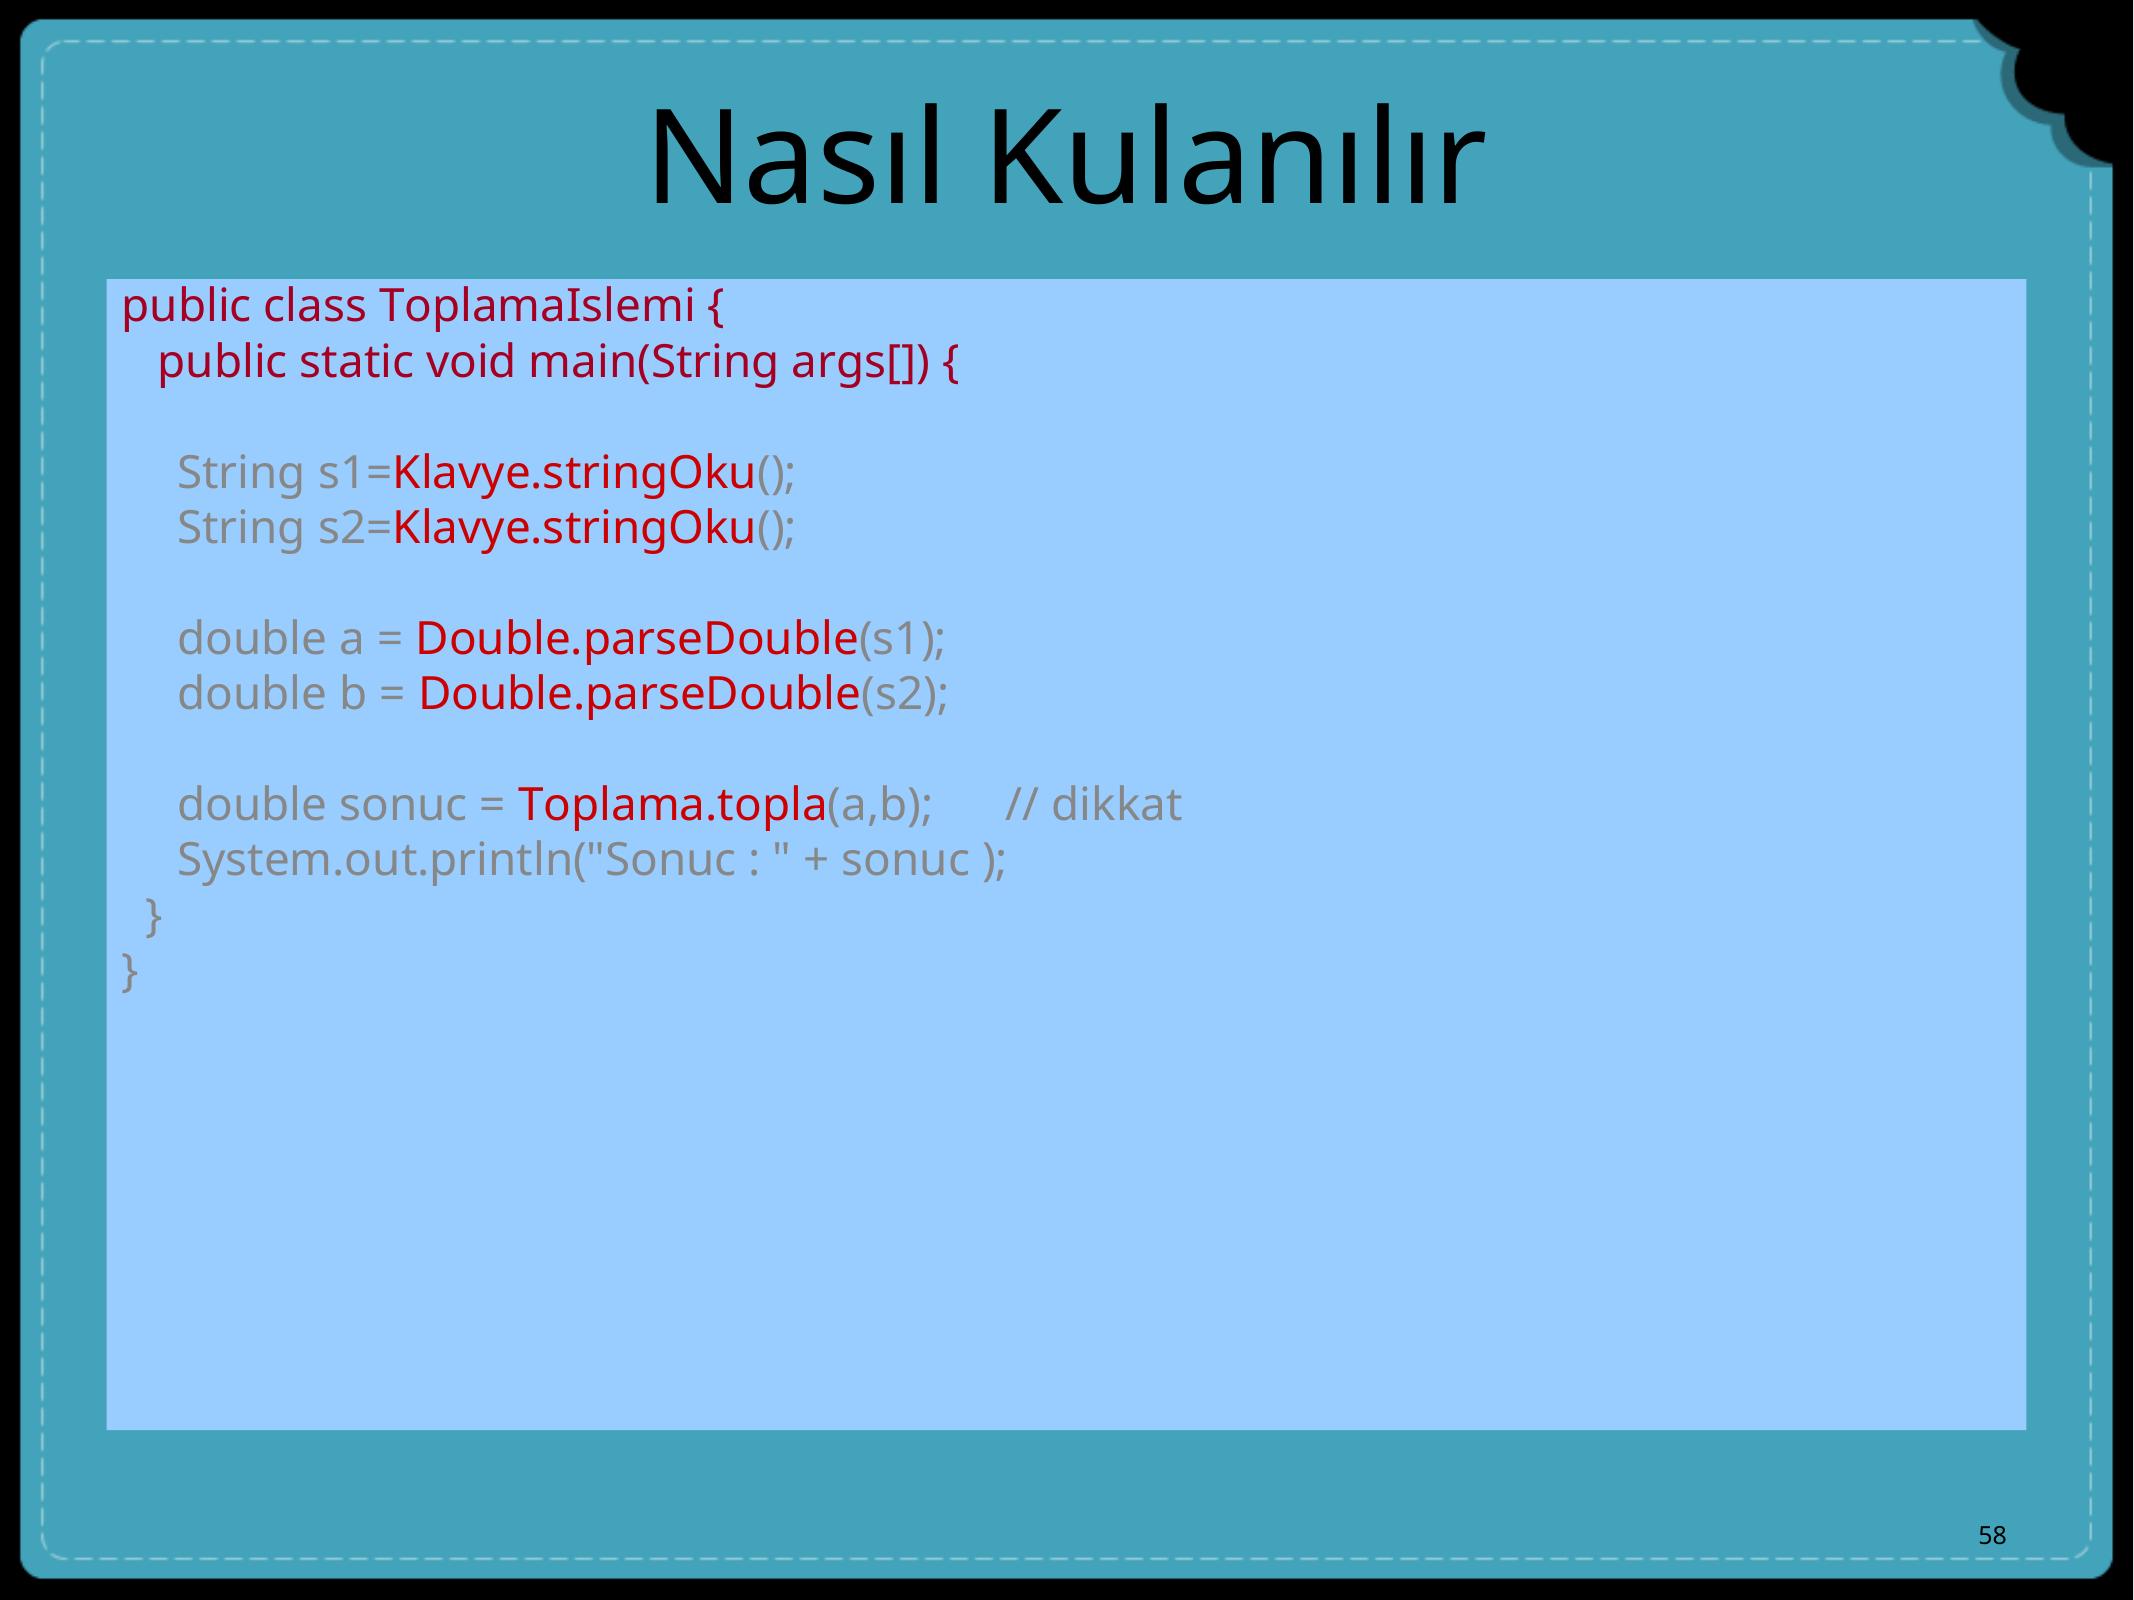

# Nasıl Kulanılır
public class ToplamaIslemi {
 public static void main(String args[]) {
	String s1=Klavye.stringOku();
	String s2=Klavye.stringOku();
	double a = Double.parseDouble(s1);
	double b = Double.parseDouble(s2);
	double sonuc = Toplama.topla(a,b); // dikkat
	System.out.println("Sonuc : " + sonuc );
 }
}
58